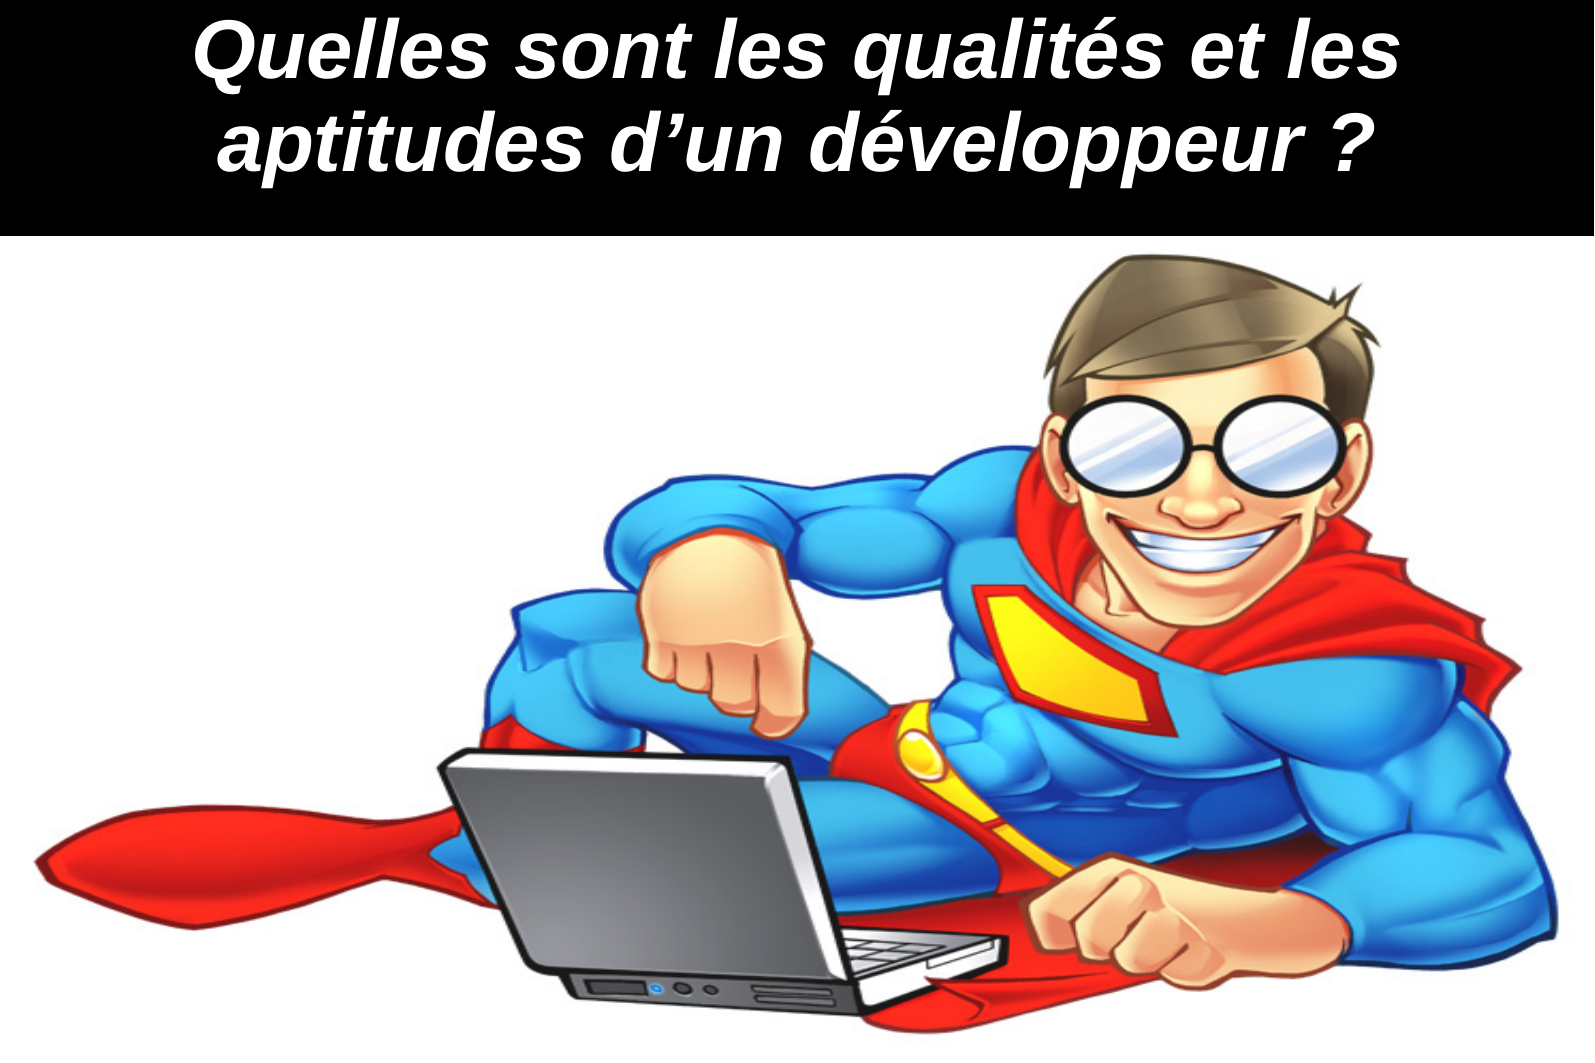

# Quelles sont les qualités et les aptitudes d’un développeur ?